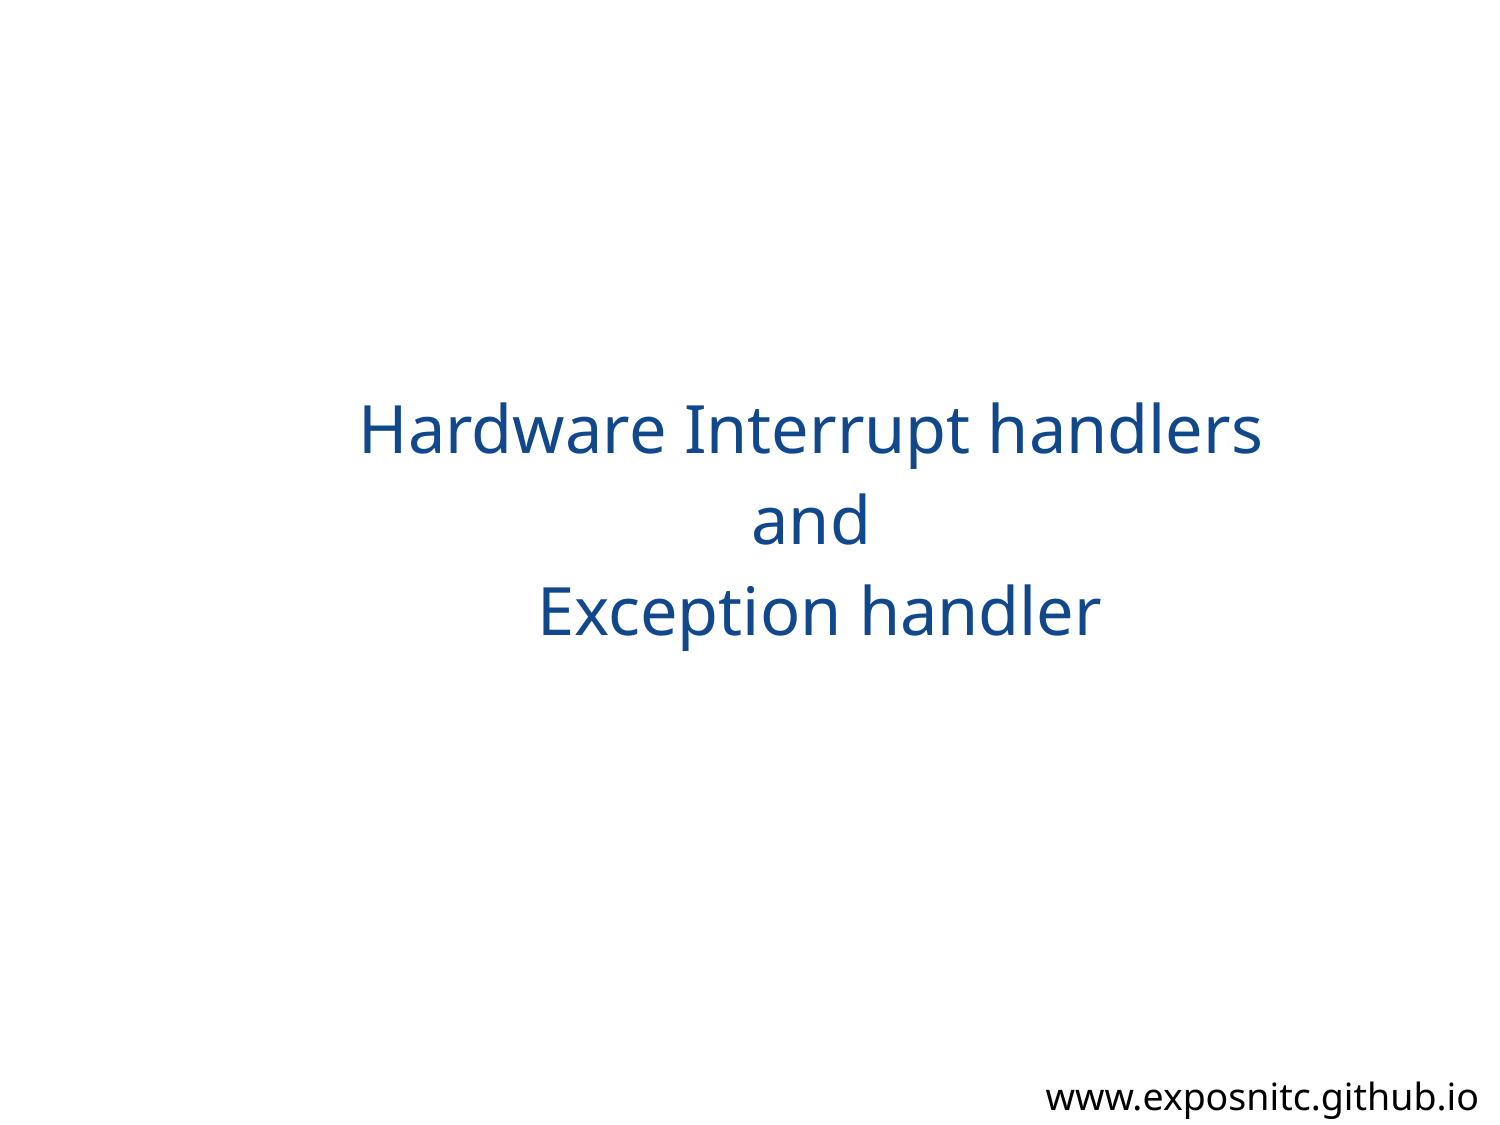

# Hardware Interrupt handlers and Exception handler
www.exposnitc.github.io